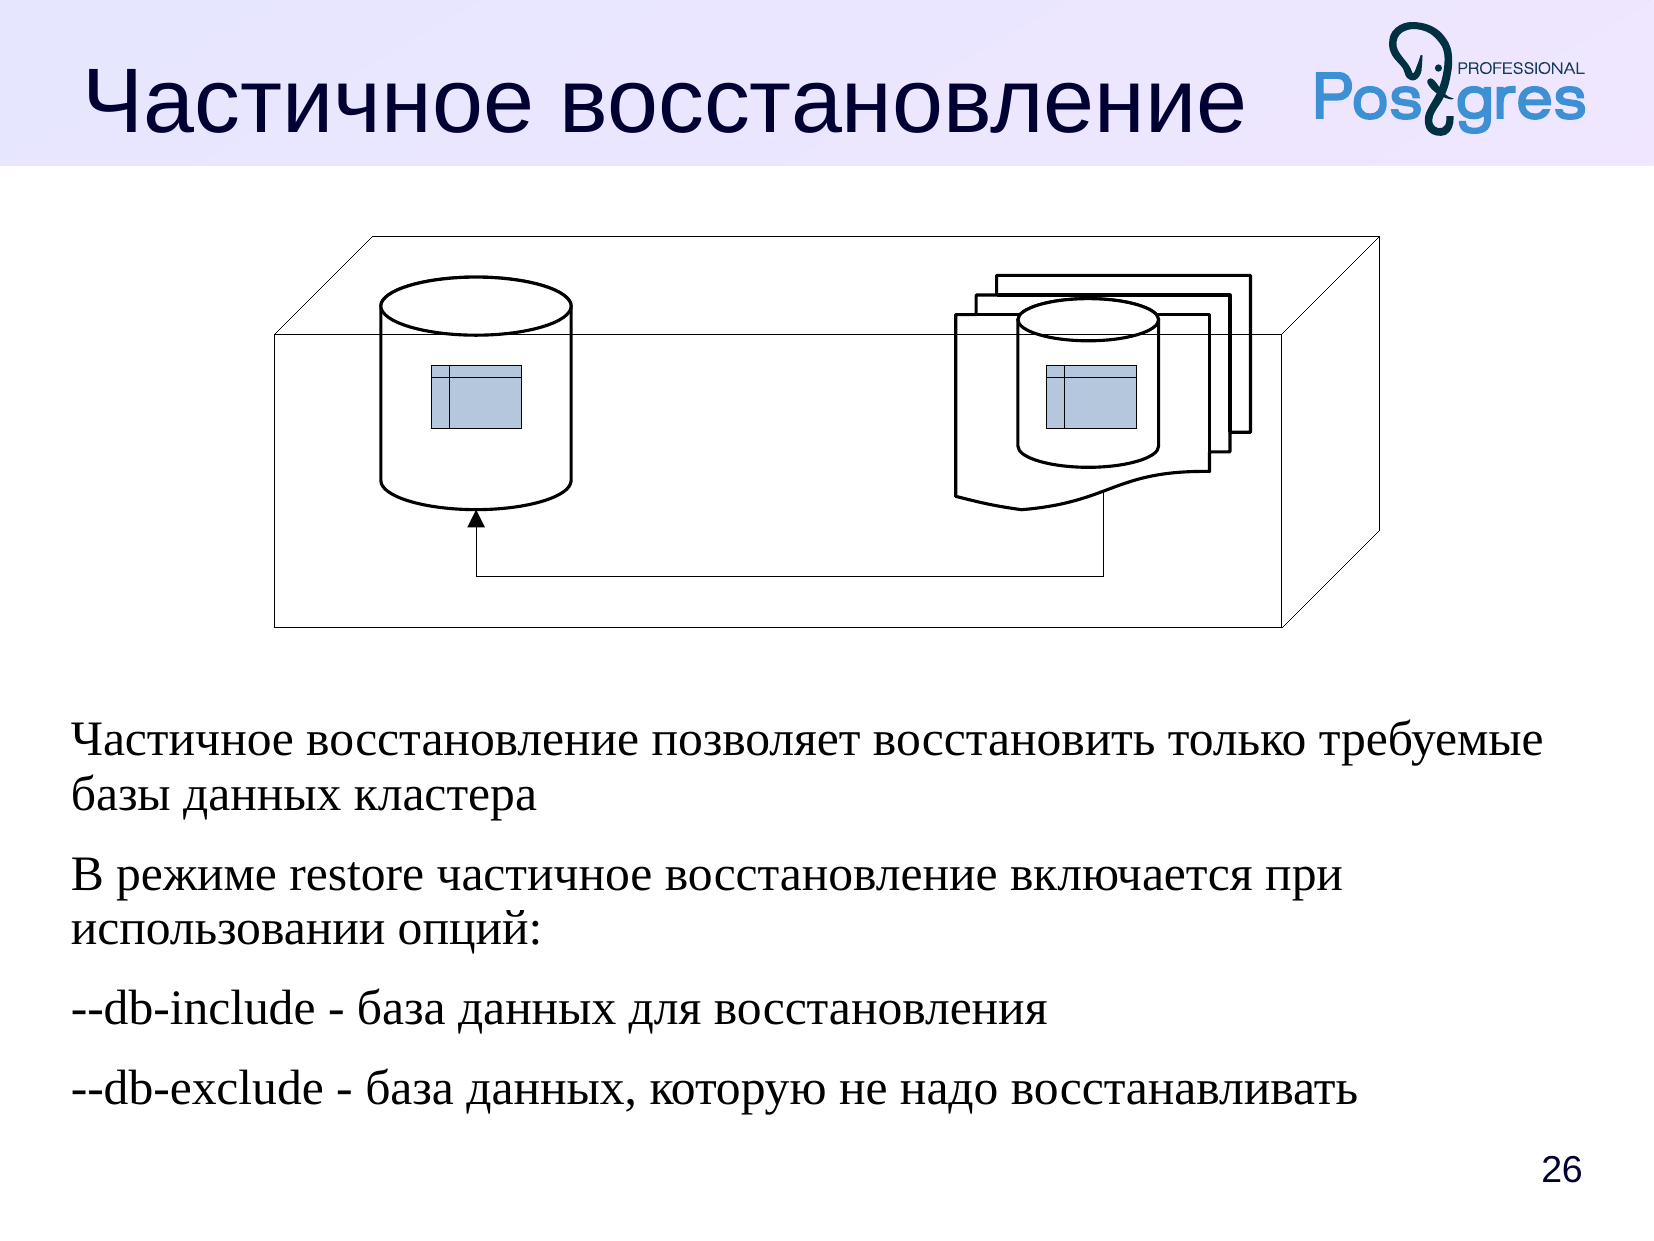

# Частичное восстановление
Частичное восстановление позволяет восстановить только требуемые базы данных кластера
В режиме restore частичное восстановление включается при использовании опций:
--db-include - база данных для восстановления
--db-exclude - база данных, которую не надо восстанавливать